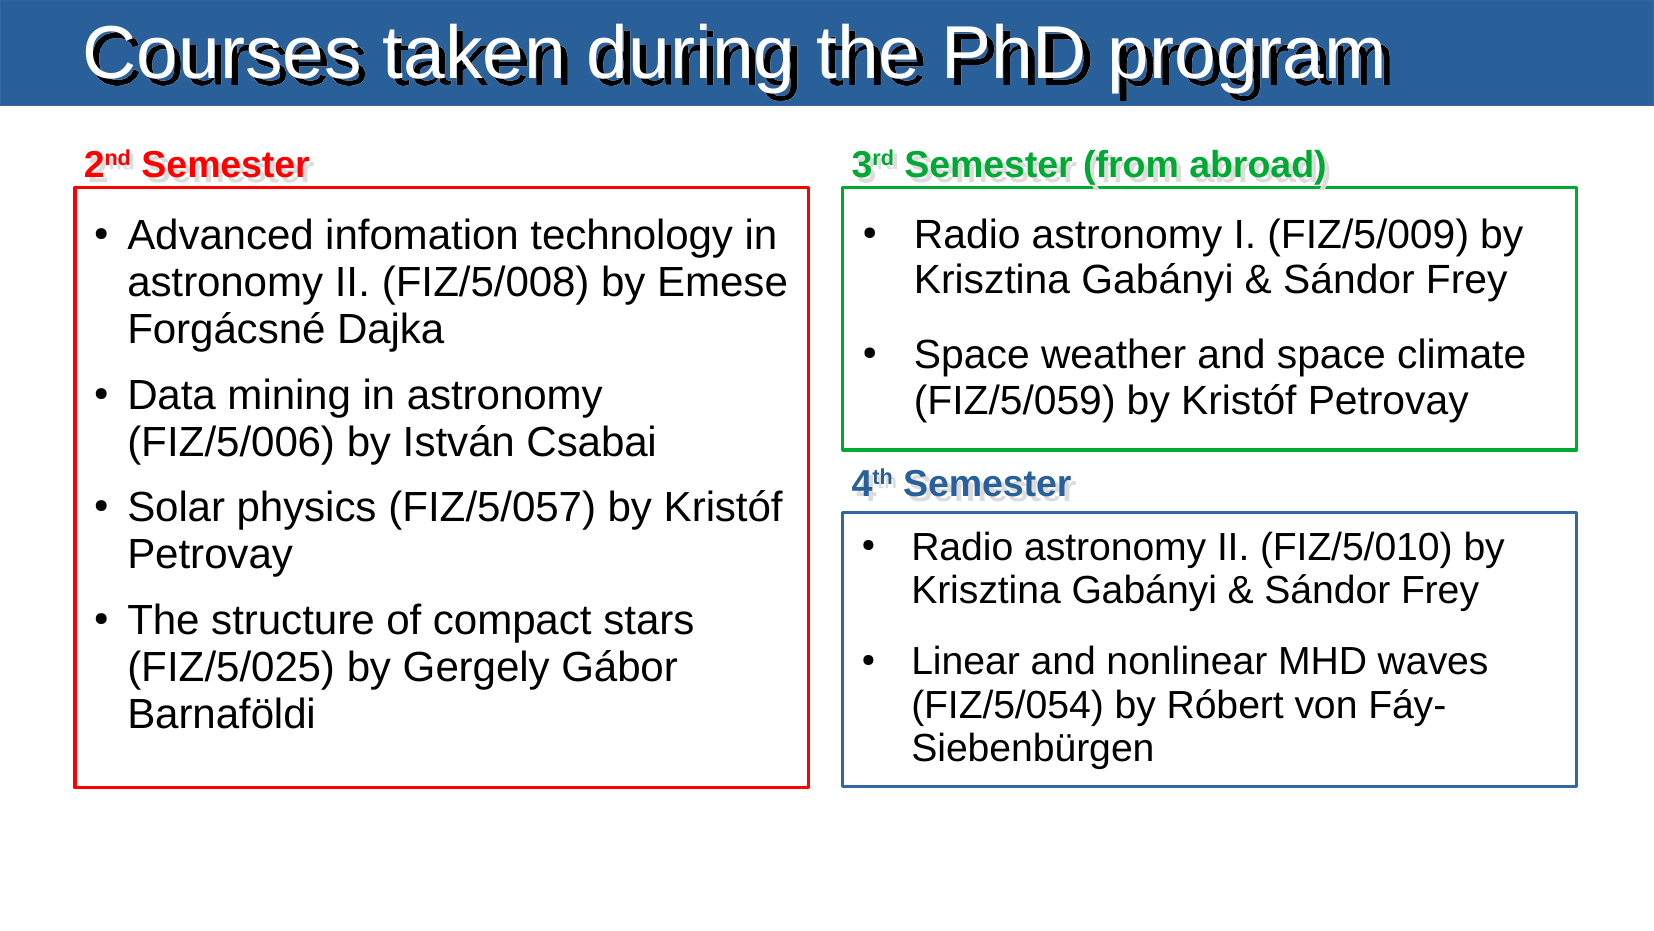

Courses taken during the PhD program
2nd Semester
3rd Semester (from abroad)
Radio astronomy I. (FIZ/5/009) by Krisztina Gabányi & Sándor Frey
Space weather and space climate (FIZ/5/059) by Kristóf Petrovay
# Advanced infomation technology in astronomy II. (FIZ/5/008) by Emese Forgácsné Dajka
Data mining in astronomy (FIZ/5/006) by István Csabai
Solar physics (FIZ/5/057) by Kristóf Petrovay
The structure of compact stars (FIZ/5/025) by Gergely Gábor Barnaföldi
4th Semester
Radio astronomy II. (FIZ/5/010) by Krisztina Gabányi & Sándor Frey
Linear and nonlinear MHD waves (FIZ/5/054) by Róbert von Fáy-Siebenbürgen